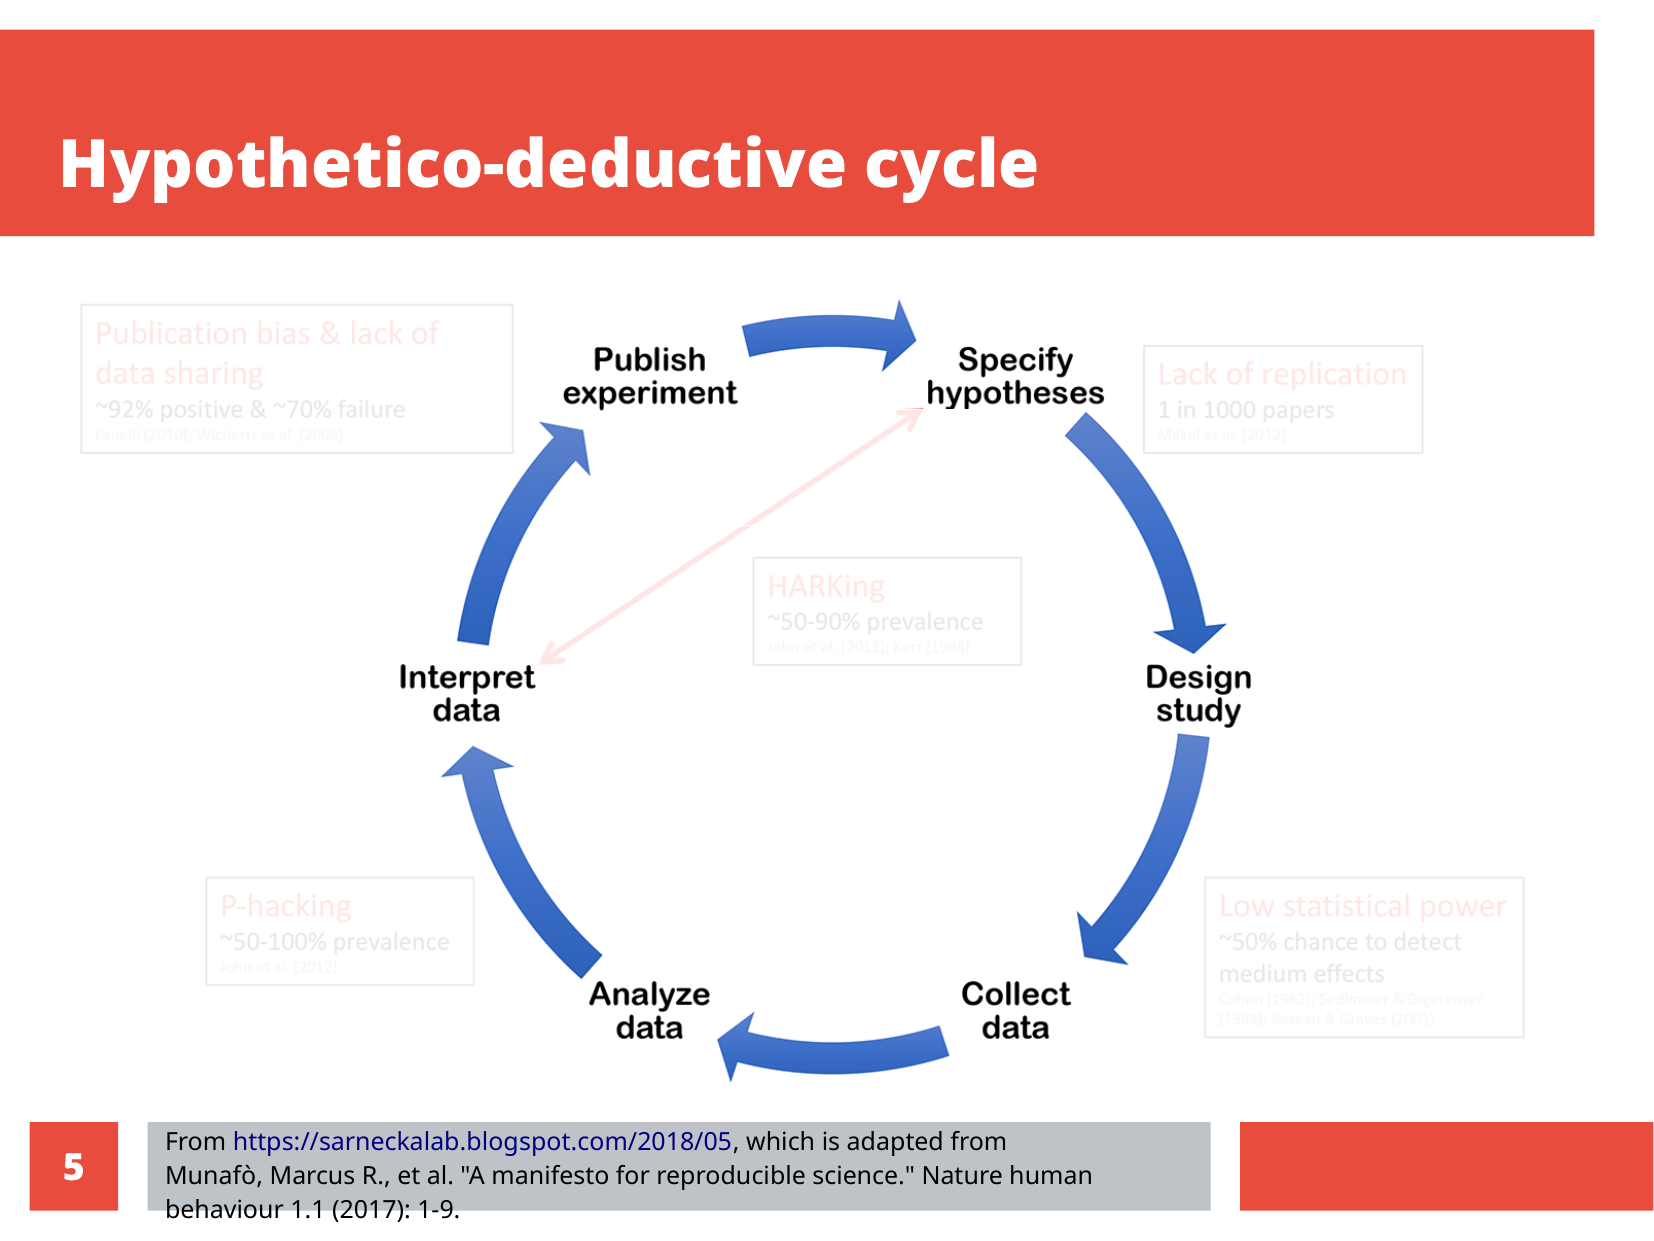

# Hypothetico-deductive cycle
From https://sarneckalab.blogspot.com/2018/05, which is adapted from
Munafò, Marcus R., et al. "A manifesto for reproducible science." Nature human behaviour 1.1 (2017): 1-9.
5